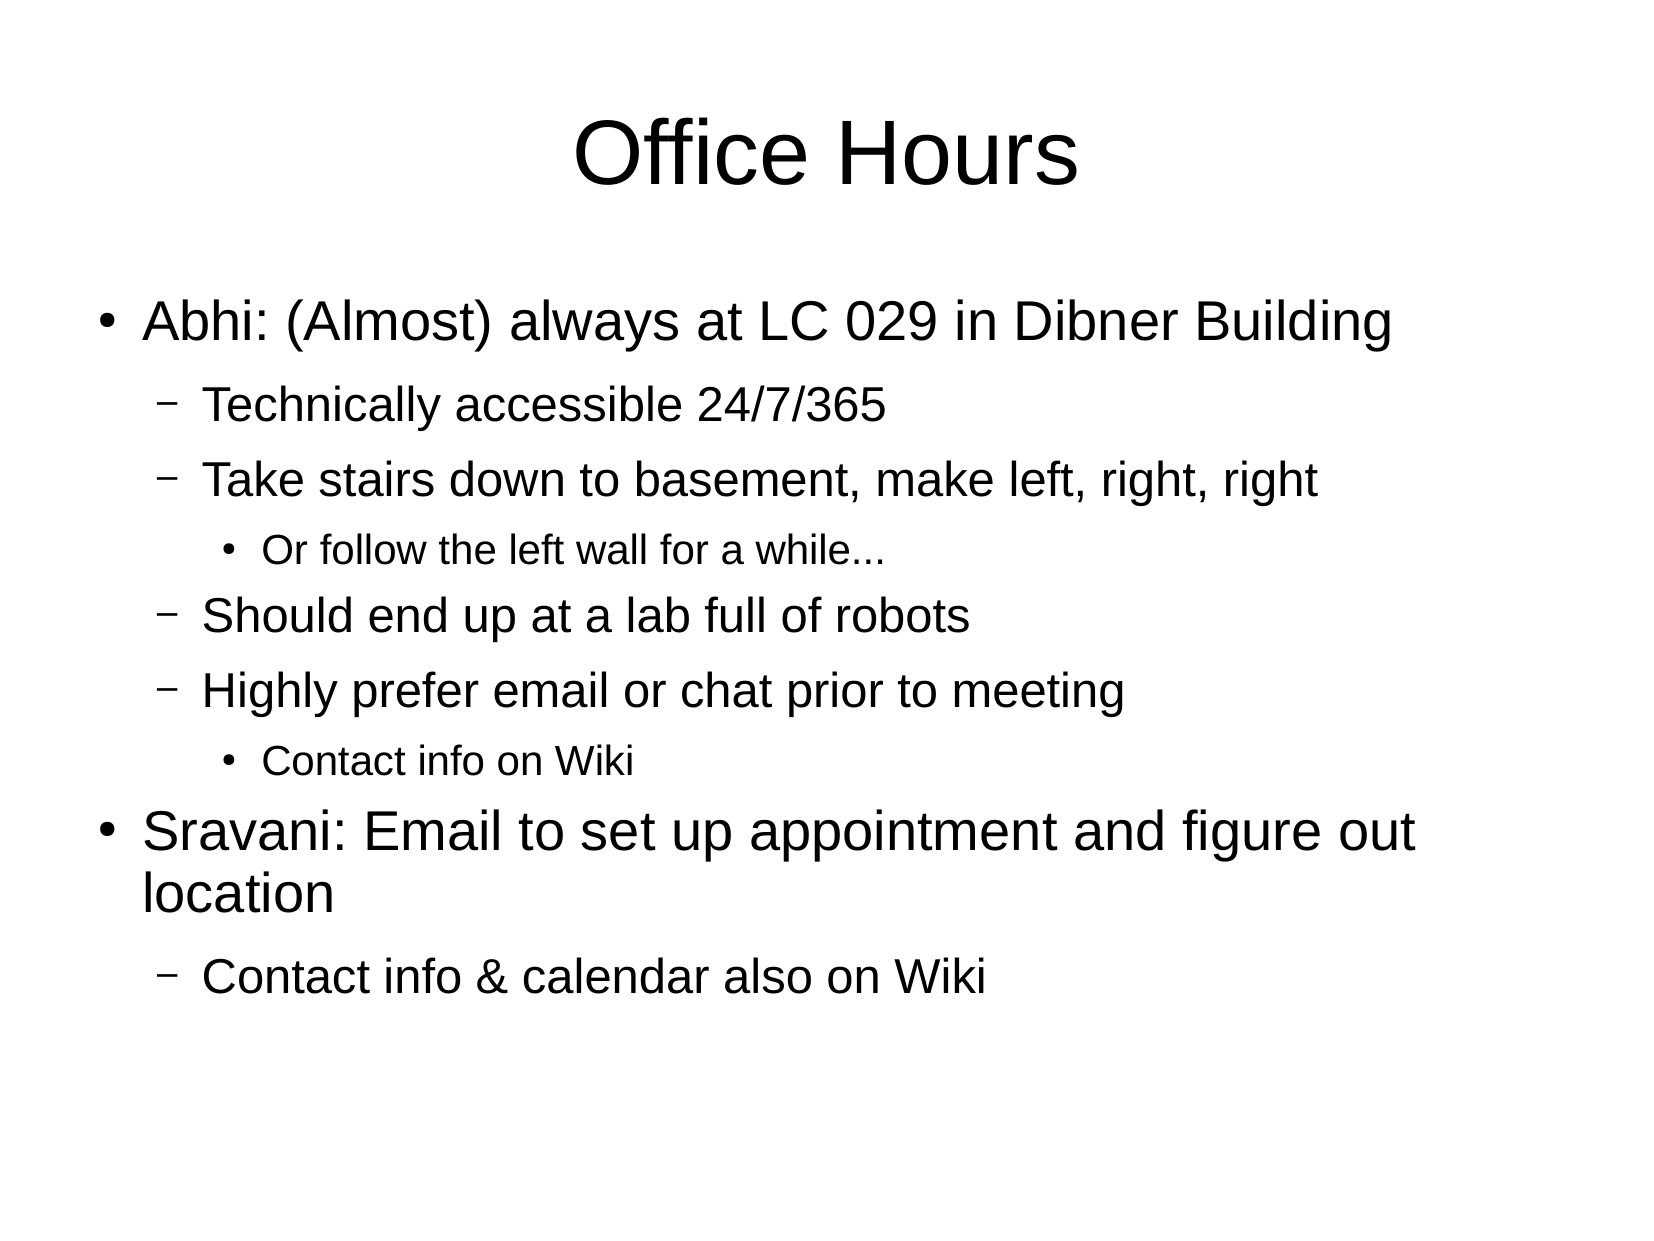

# Office Hours
Abhi: (Almost) always at LC 029 in Dibner Building
Technically accessible 24/7/365
Take stairs down to basement, make left, right, right
Or follow the left wall for a while...
Should end up at a lab full of robots
Highly prefer email or chat prior to meeting
Contact info on Wiki
Sravani: Email to set up appointment and figure out location
Contact info & calendar also on Wiki